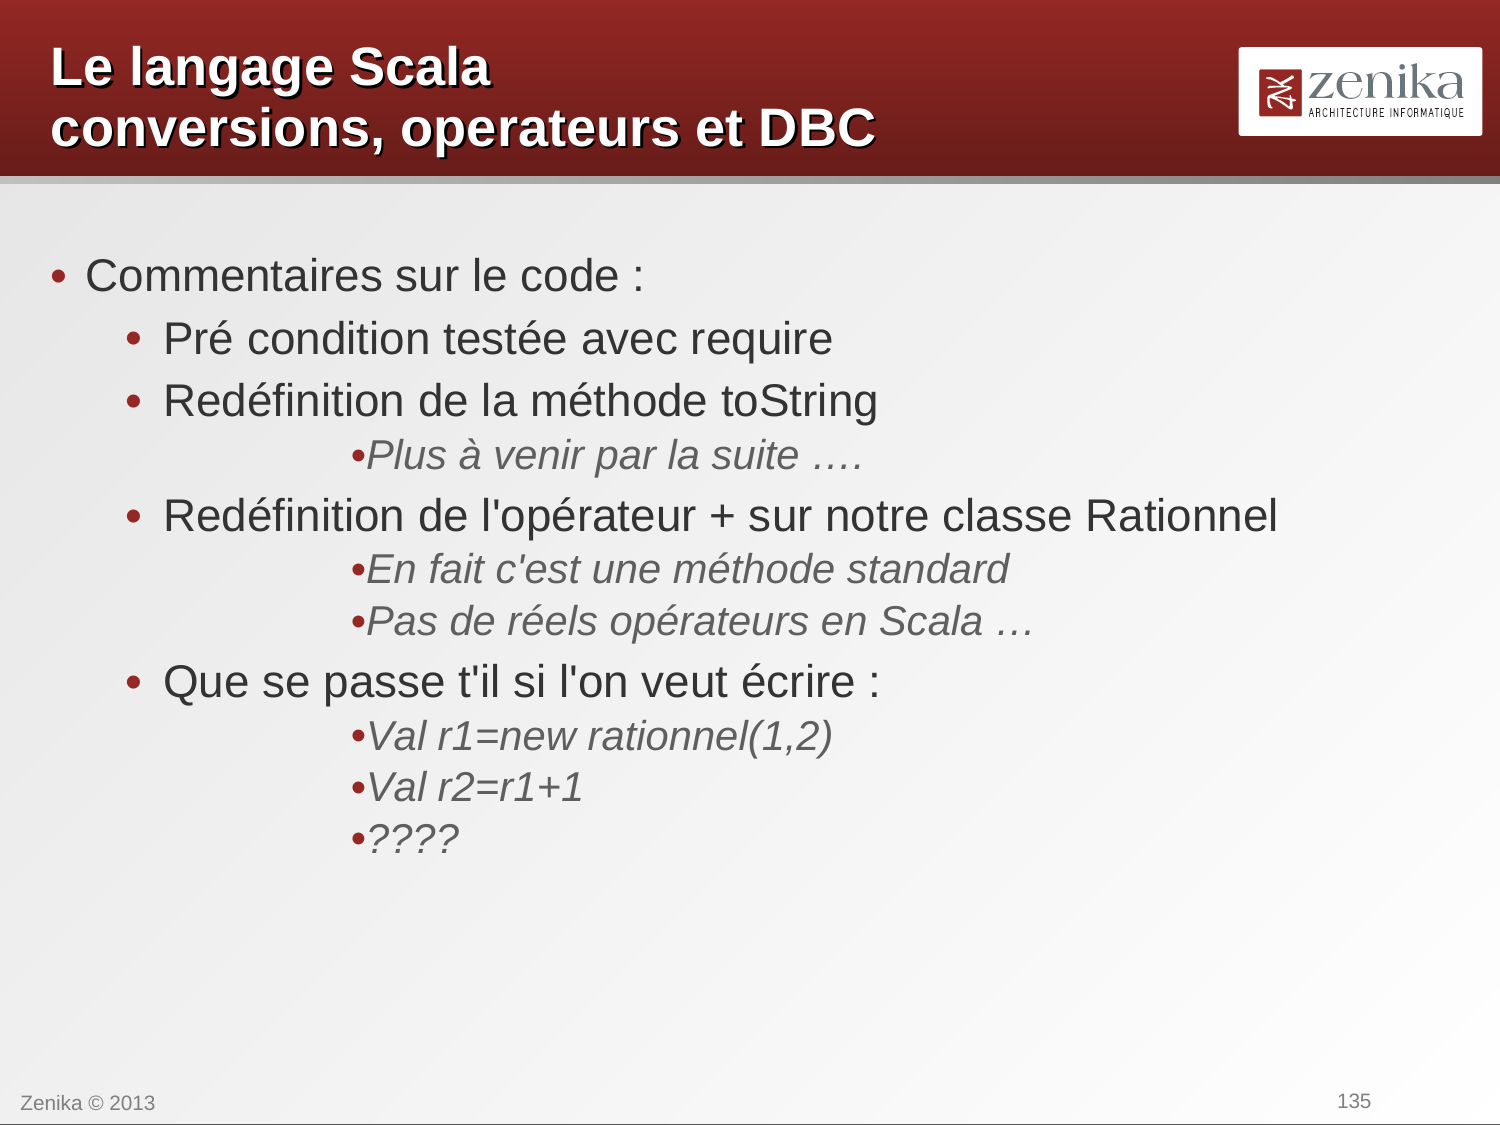

# Le langage Scala conversions, operateurs et DBC
Commentaires sur le code :
Pré condition testée avec require
Redéfinition de la méthode toString
Plus à venir par la suite ….
Redéfinition de l'opérateur + sur notre classe Rationnel
En fait c'est une méthode standard
Pas de réels opérateurs en Scala …
Que se passe t'il si l'on veut écrire :
Val r1=new rationnel(1,2)
Val r2=r1+1
????